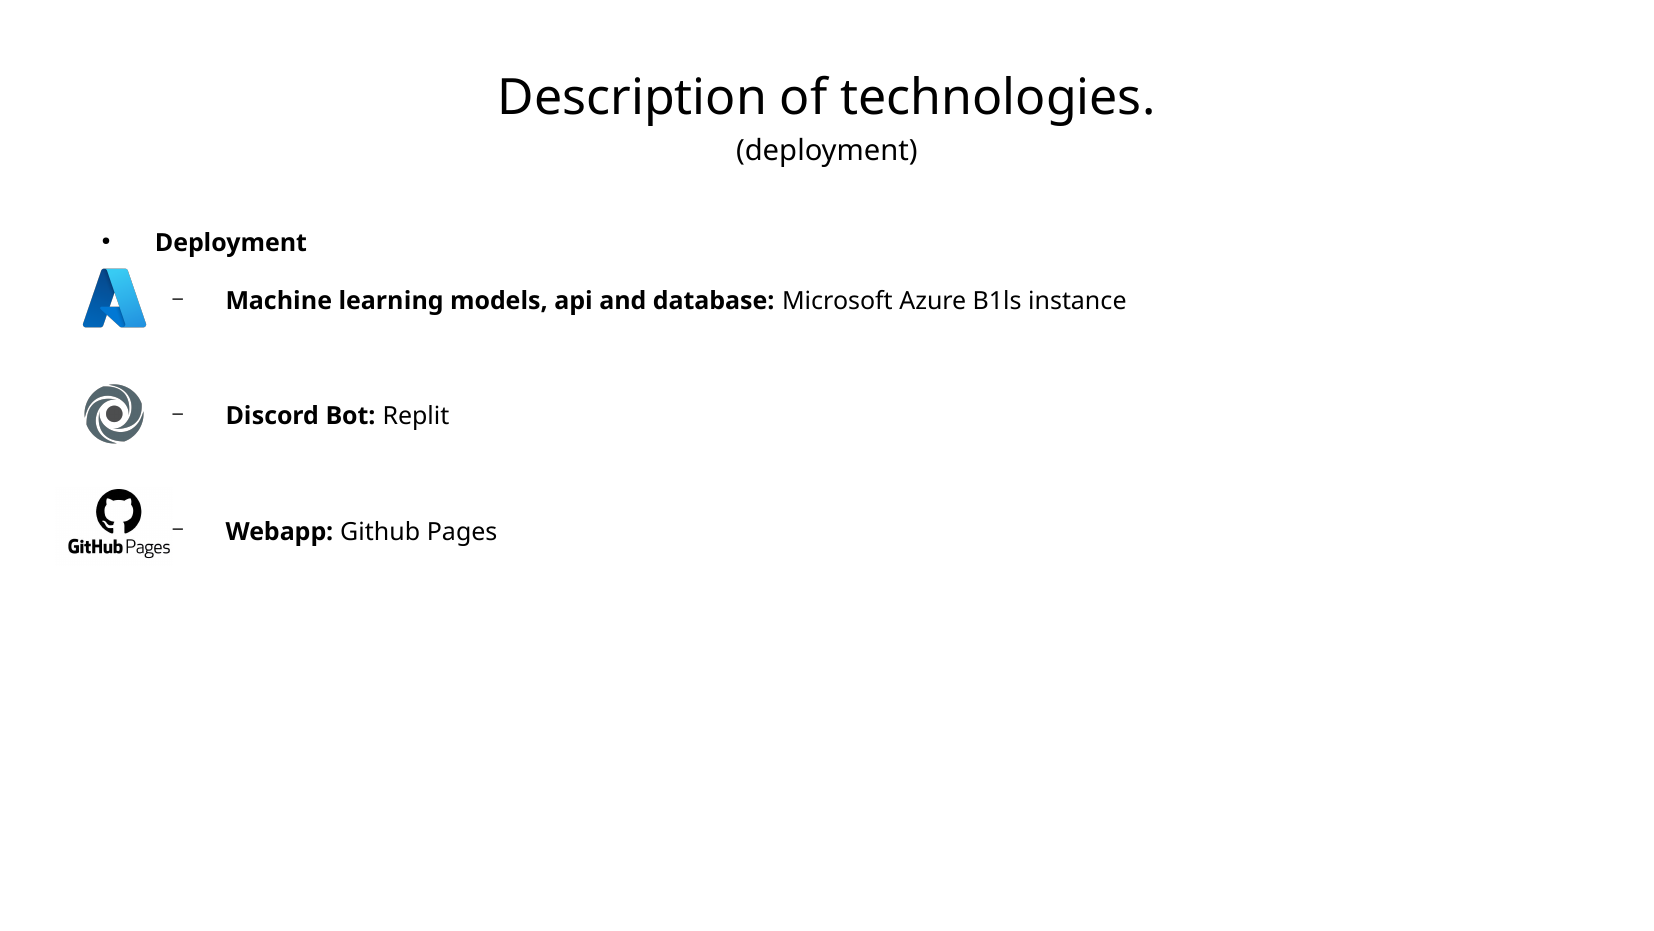

Description of technologies.
(deployment)
# Deployment
Machine learning models, api and database: Microsoft Azure B1ls instance
Discord Bot: Replit
Webapp: Github Pages